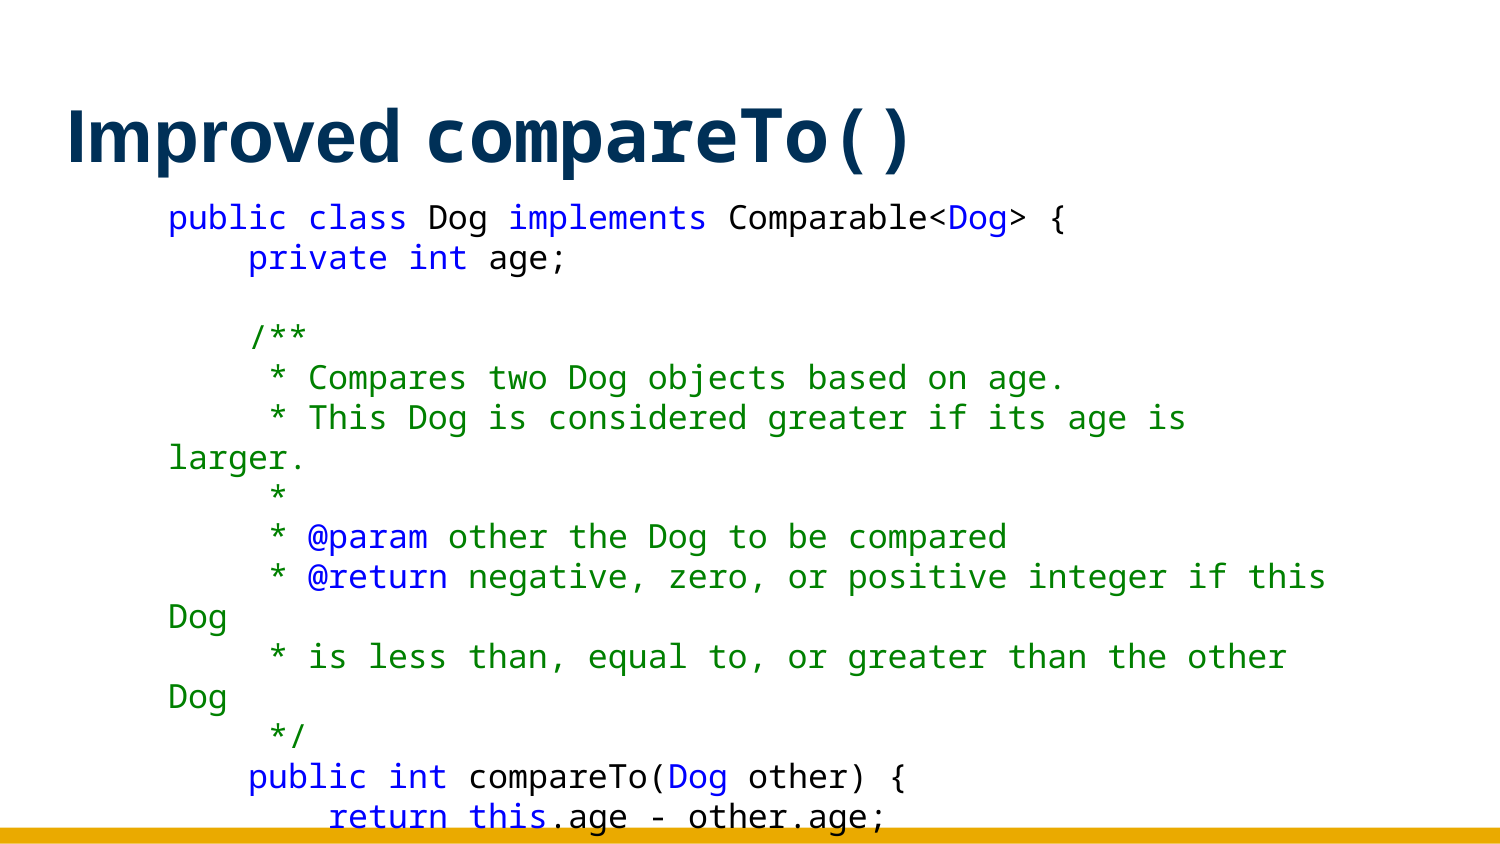

# Improved compareTo()
public class Dog implements Comparable<Dog> {
    private int age;
    /**
     * Compares two Dog objects based on age.
 * This Dog is considered greater if its age is larger.
     *
     * @param other the Dog to be compared
     * @return negative, zero, or positive integer if this Dog
 * is less than, equal to, or greater than the other Dog
     */
    public int compareTo(Dog other) {
 return this.age - other.age;
    }
}